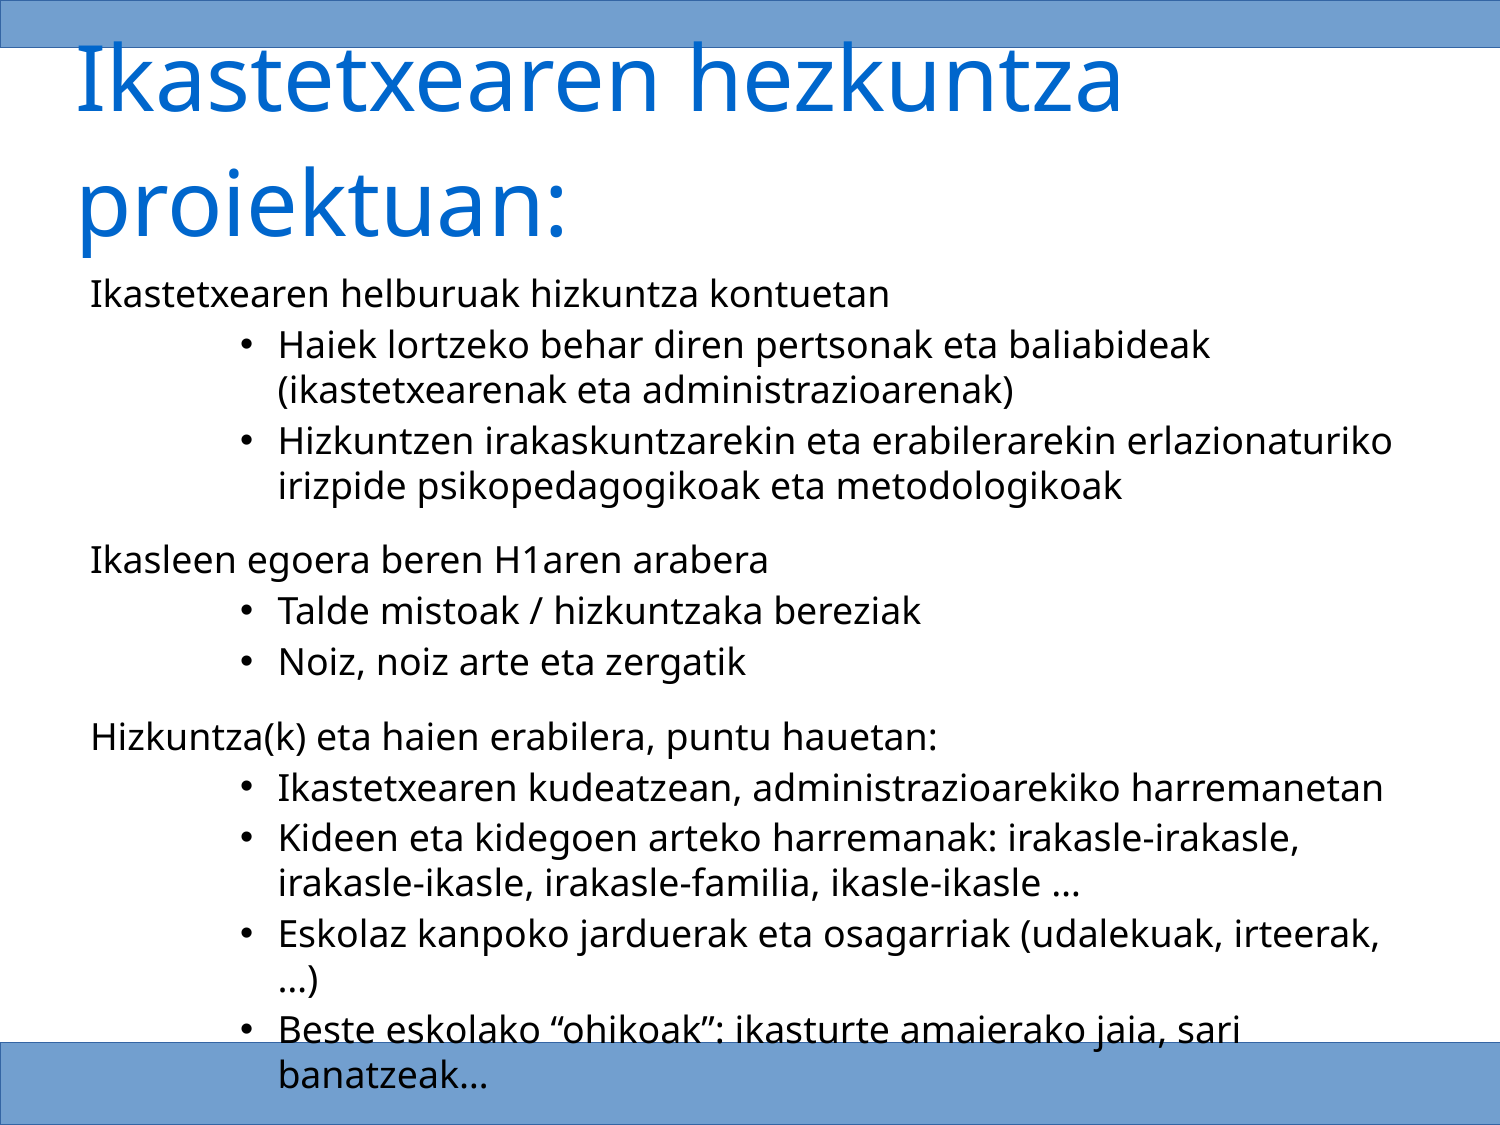

Ikastetxearen hezkuntza proiektuan:
# Ikastetxearen helburuak hizkuntza kontuetan
Haiek lortzeko behar diren pertsonak eta baliabideak (ikastetxearenak eta administrazioarenak)
Hizkuntzen irakaskuntzarekin eta erabilerarekin erlazionaturiko irizpide psikopedagogikoak eta metodologikoak
Ikasleen egoera beren H1aren arabera
Talde mistoak / hizkuntzaka bereziak
Noiz, noiz arte eta zergatik
Hizkuntza(k) eta haien erabilera, puntu hauetan:
Ikastetxearen kudeatzean, administrazioarekiko harremanetan
Kideen eta kidegoen arteko harremanak: irakasle-irakasle, irakasle-ikasle, irakasle-familia, ikasle-ikasle …
Eskolaz kanpoko jarduerak eta osagarriak (udalekuak, irteerak,…)
Beste eskolako “ohikoak”: ikasturte amaierako jaia, sari banatzeak…